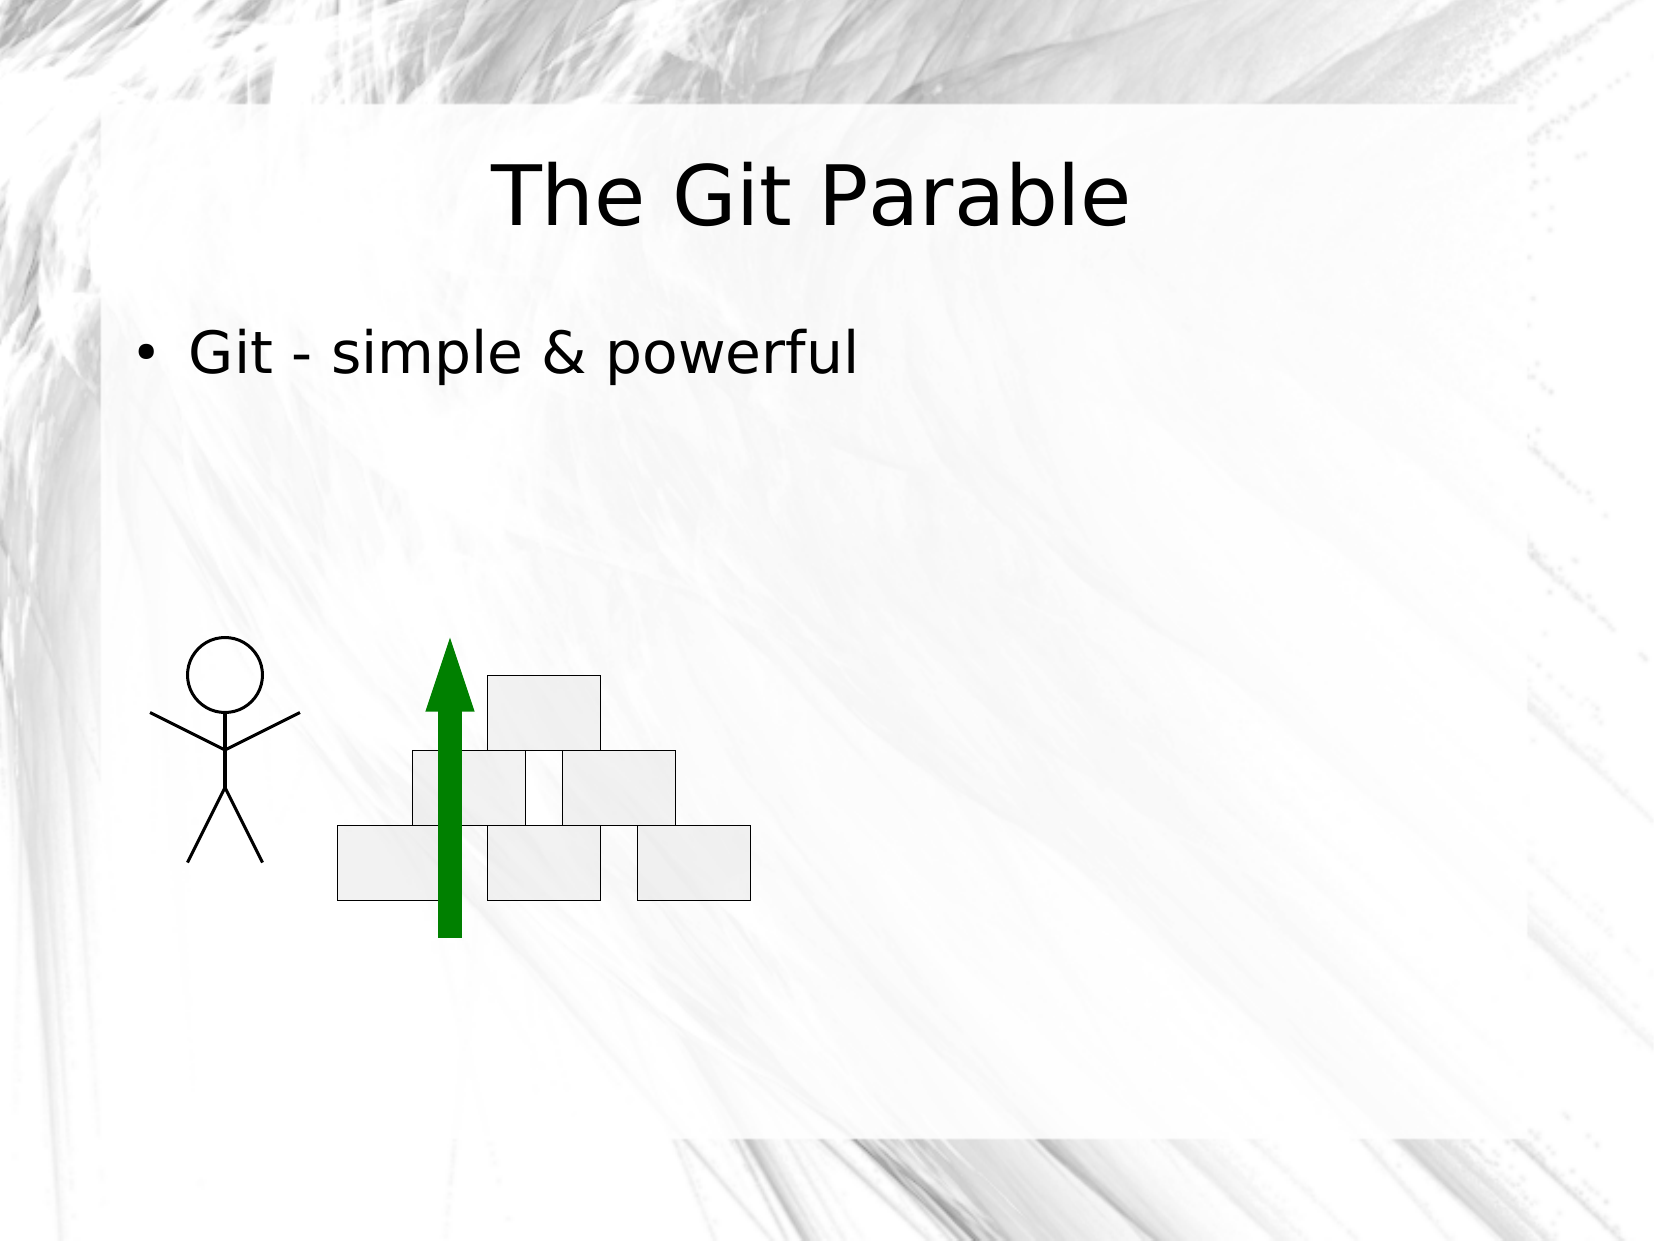

# The Git Parable
Git - simple & powerful